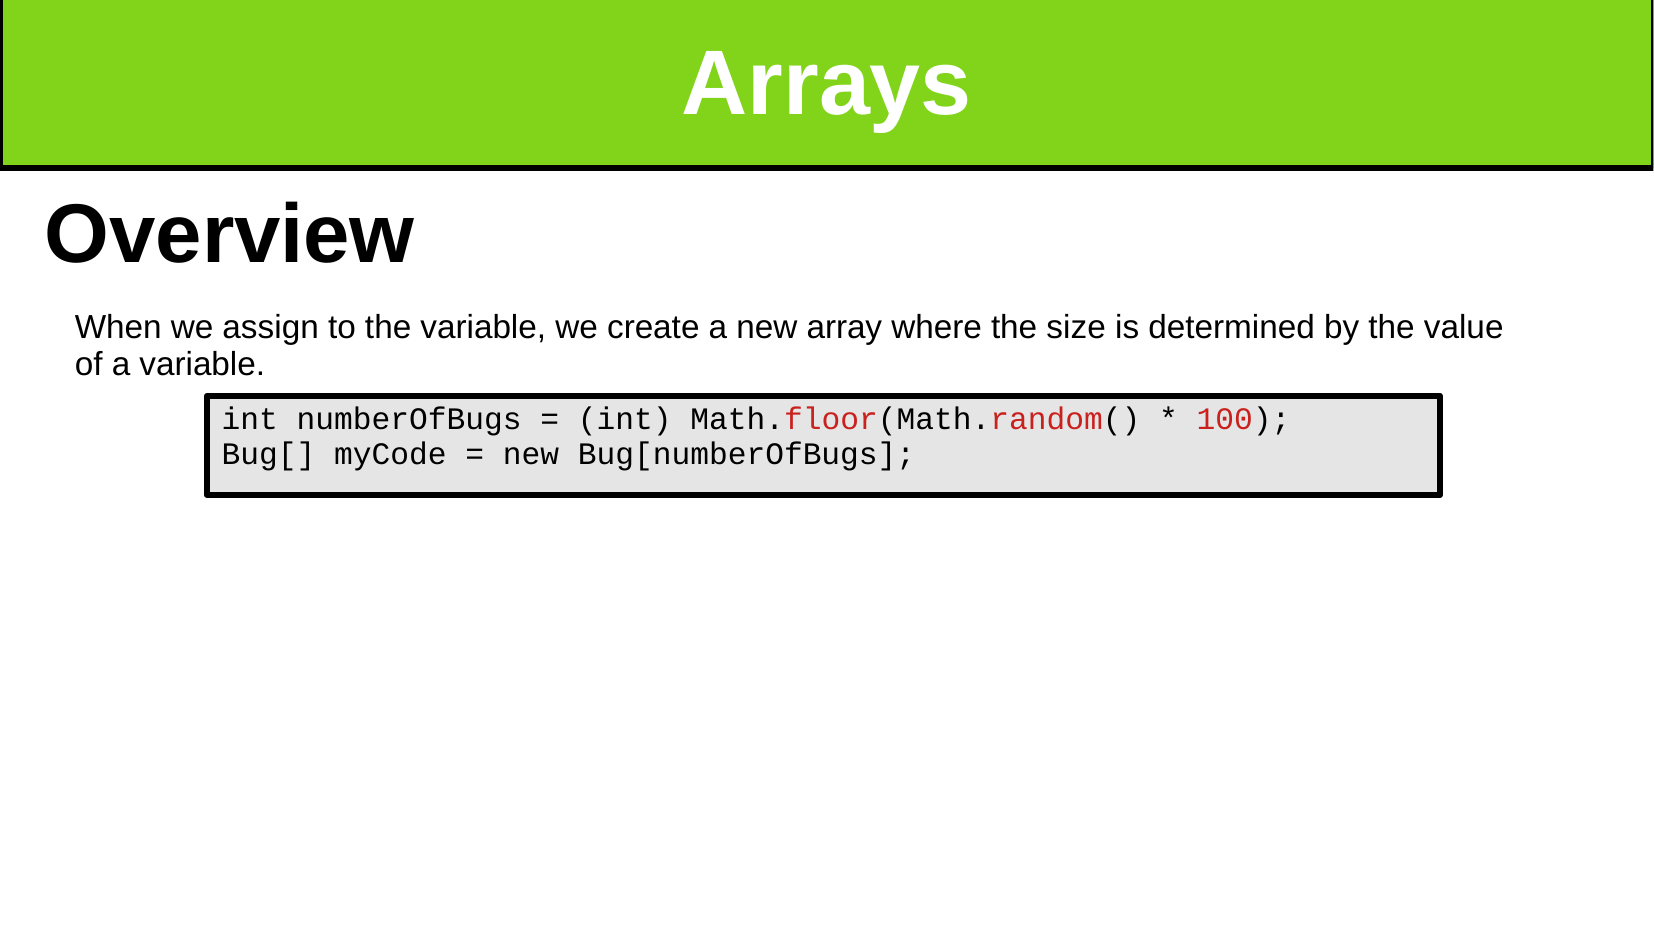

# Arrays
Overview
When we assign to the variable, we create a new array where the size is determined by the value of a variable.
int numberOfBugs = (int) Math.floor(Math.random() * 100);
Bug[] myCode = new Bug[numberOfBugs];